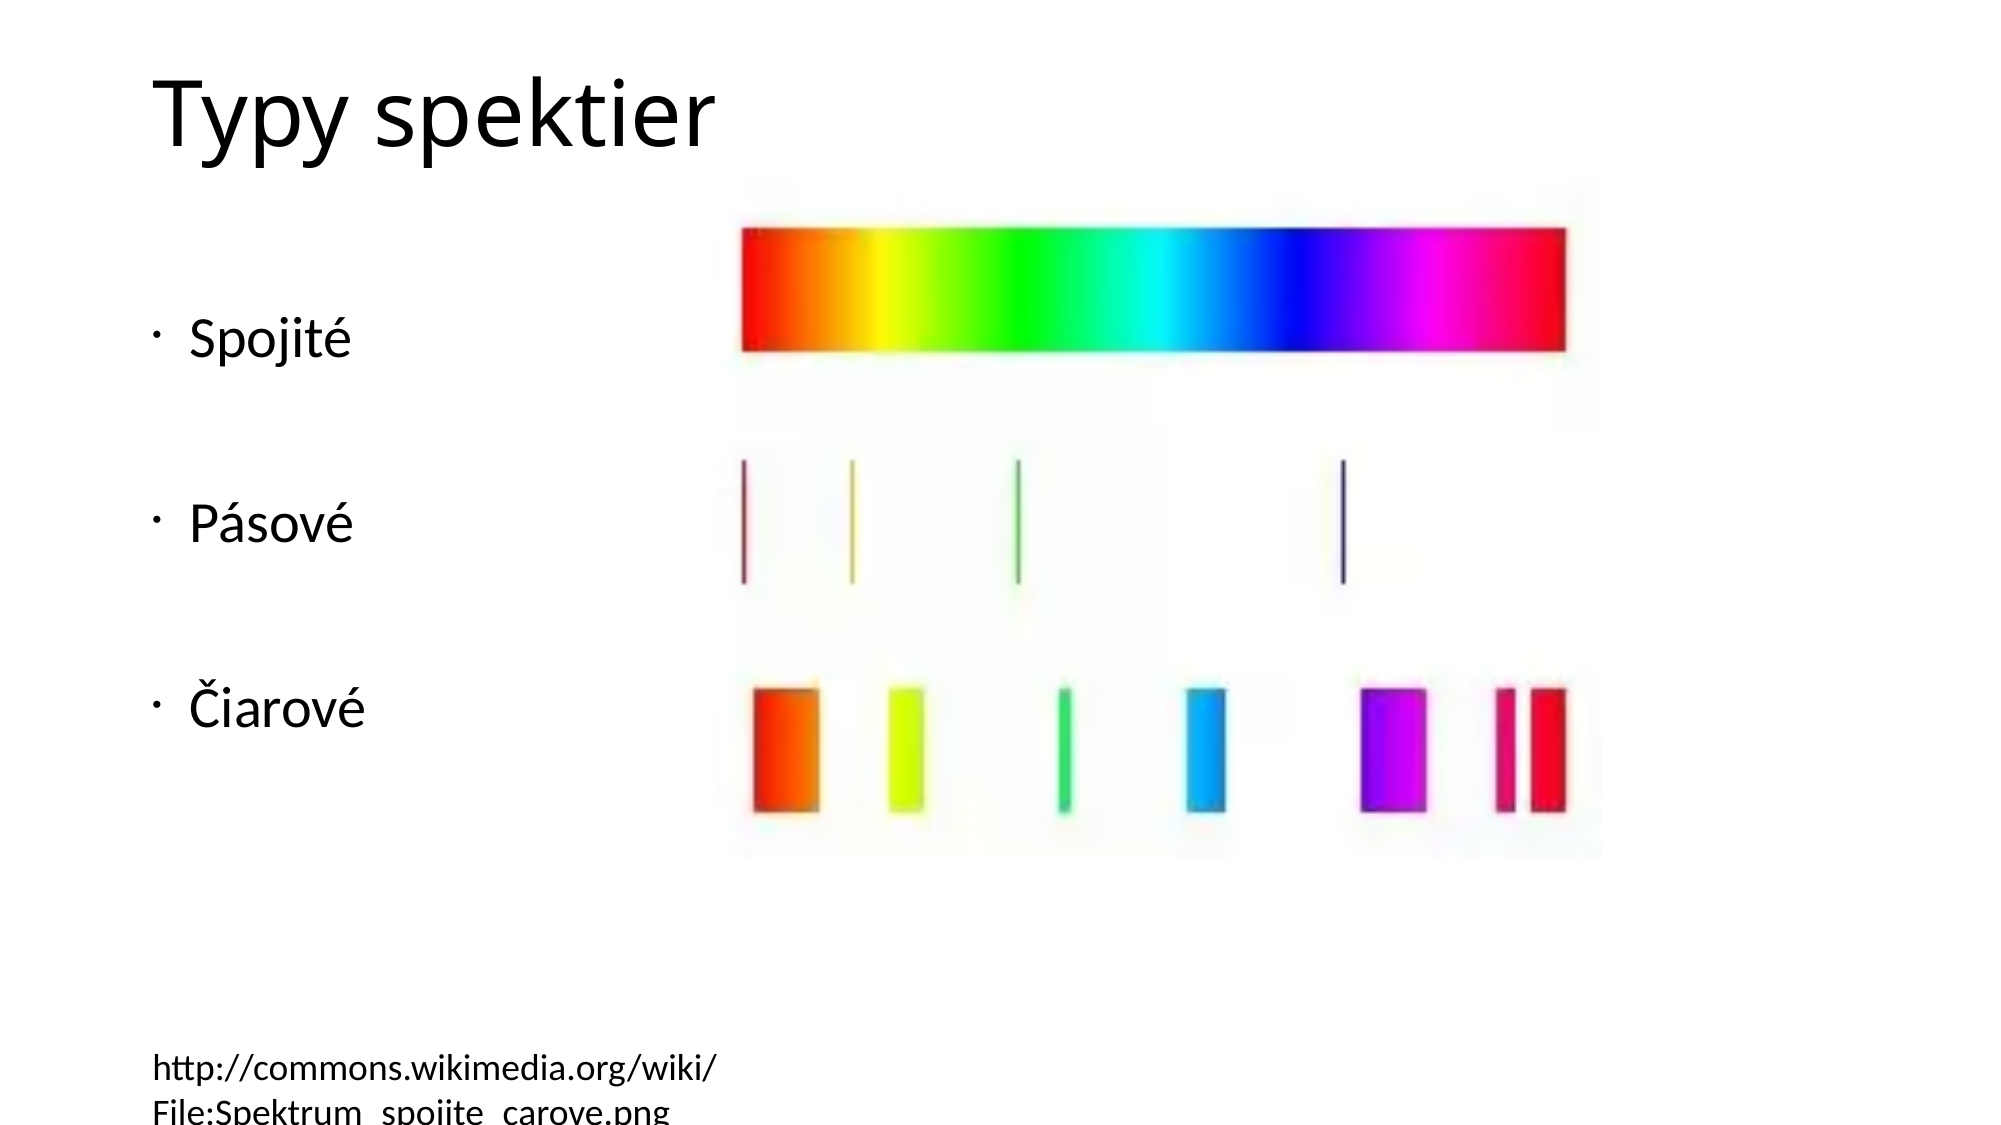

# Typy spektier
Spojité
Pásové
Čiarové
http://commons.wikimedia.org/wiki/File:Spektrum_spojite_carove.png